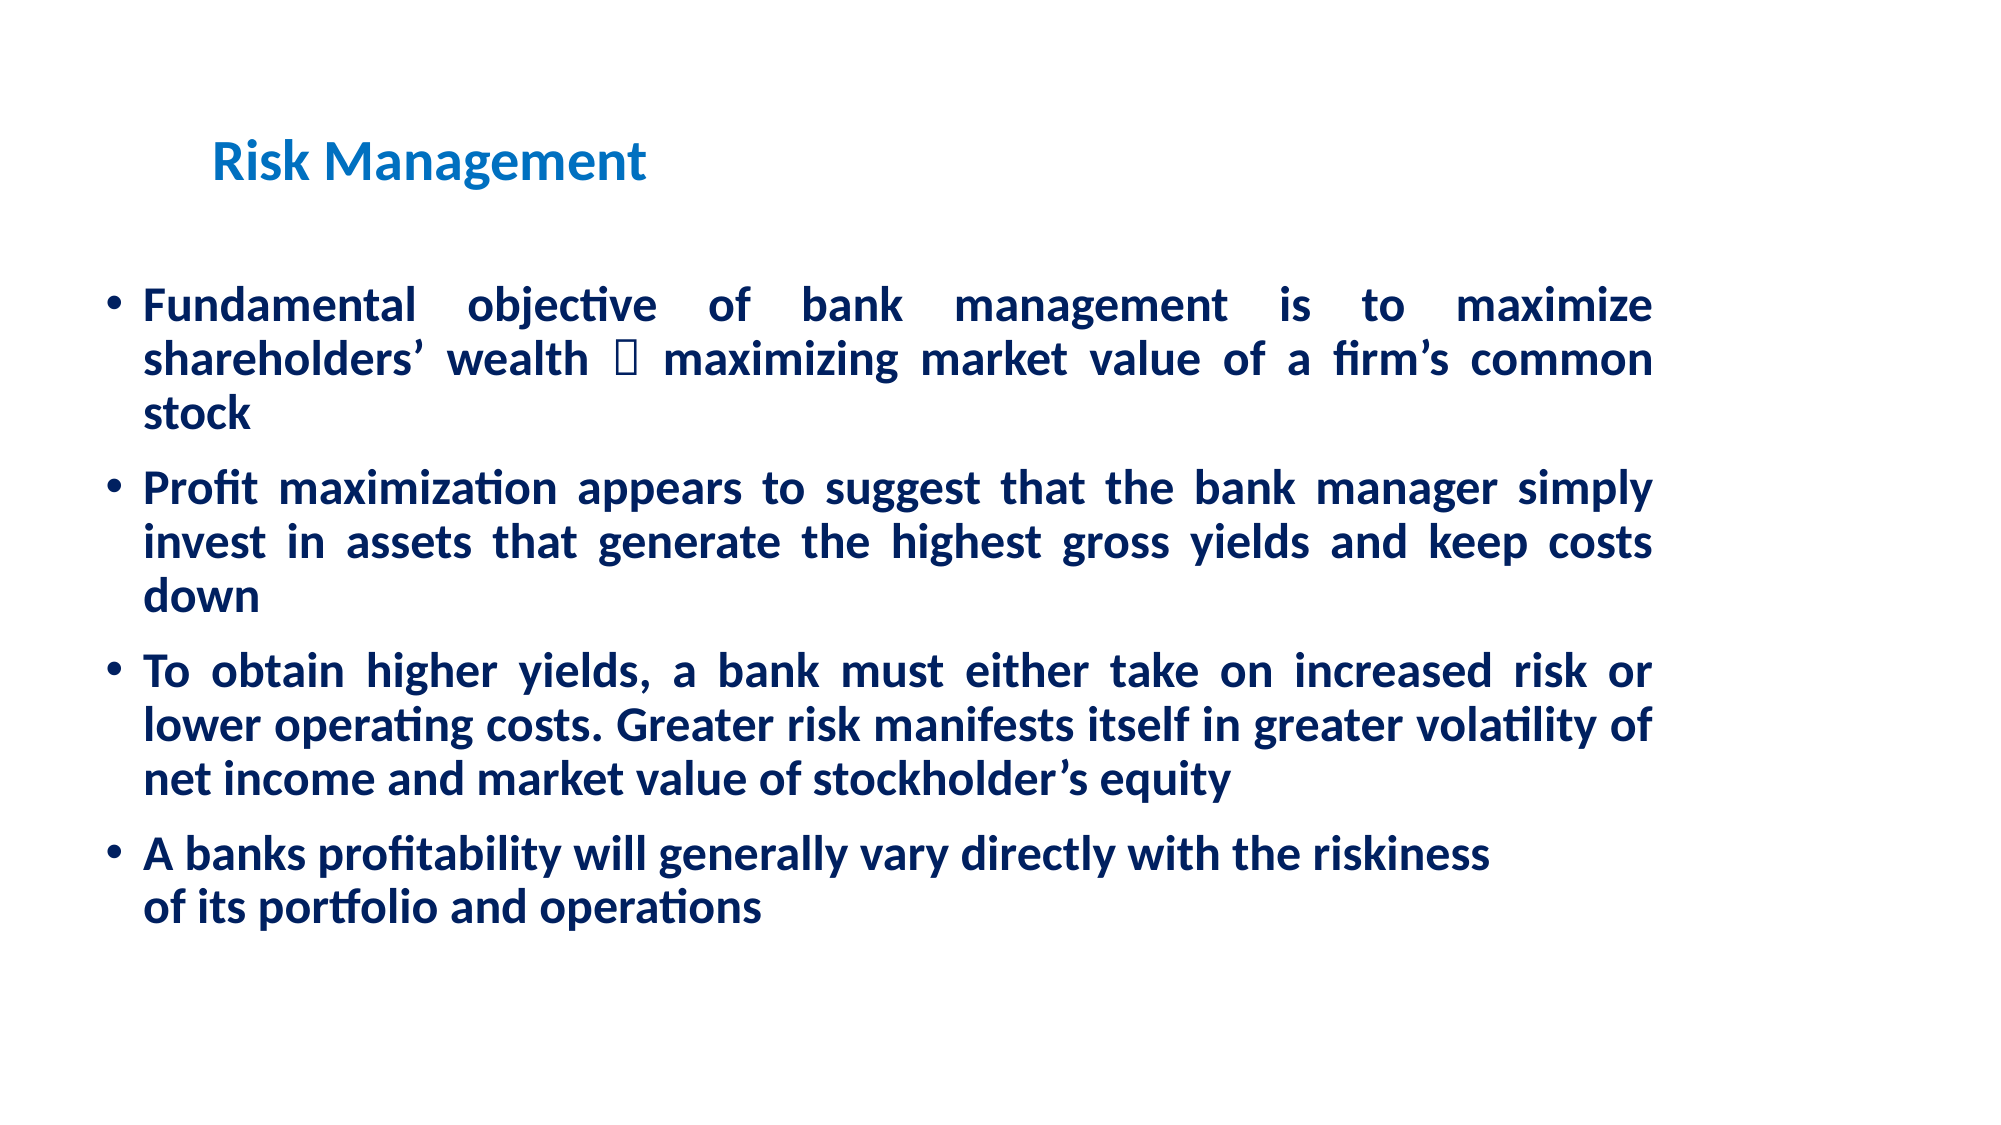

Risk Management
# Fundamental objective of bank management is to maximize shareholders’ wealth  maximizing market value of a firm’s common stock
Profit maximization appears to suggest that the bank manager simply invest in assets that generate the highest gross yields and keep costs down
To obtain higher yields, a bank must either take on increased risk or lower operating costs. Greater risk manifests itself in greater volatility of net income and market value of stockholder’s equity
A banks profitability will generally vary directly with the riskiness
of its portfolio and operations